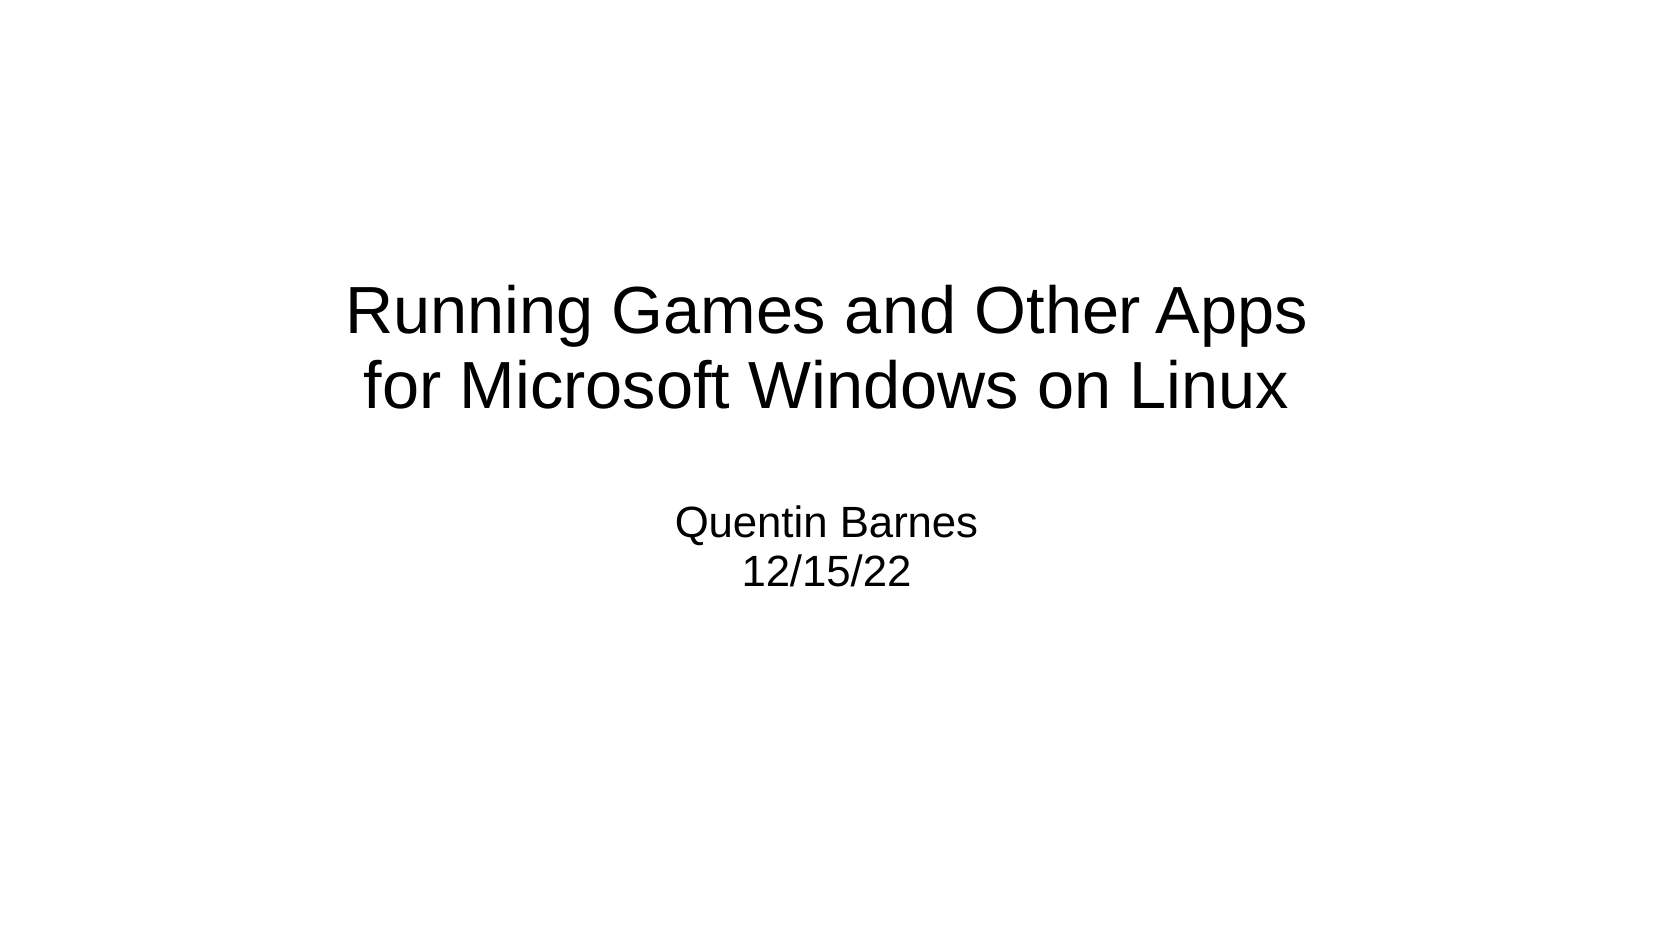

# Running Games and Other Apps
for Microsoft Windows on Linux
Quentin Barnes
12/15/22